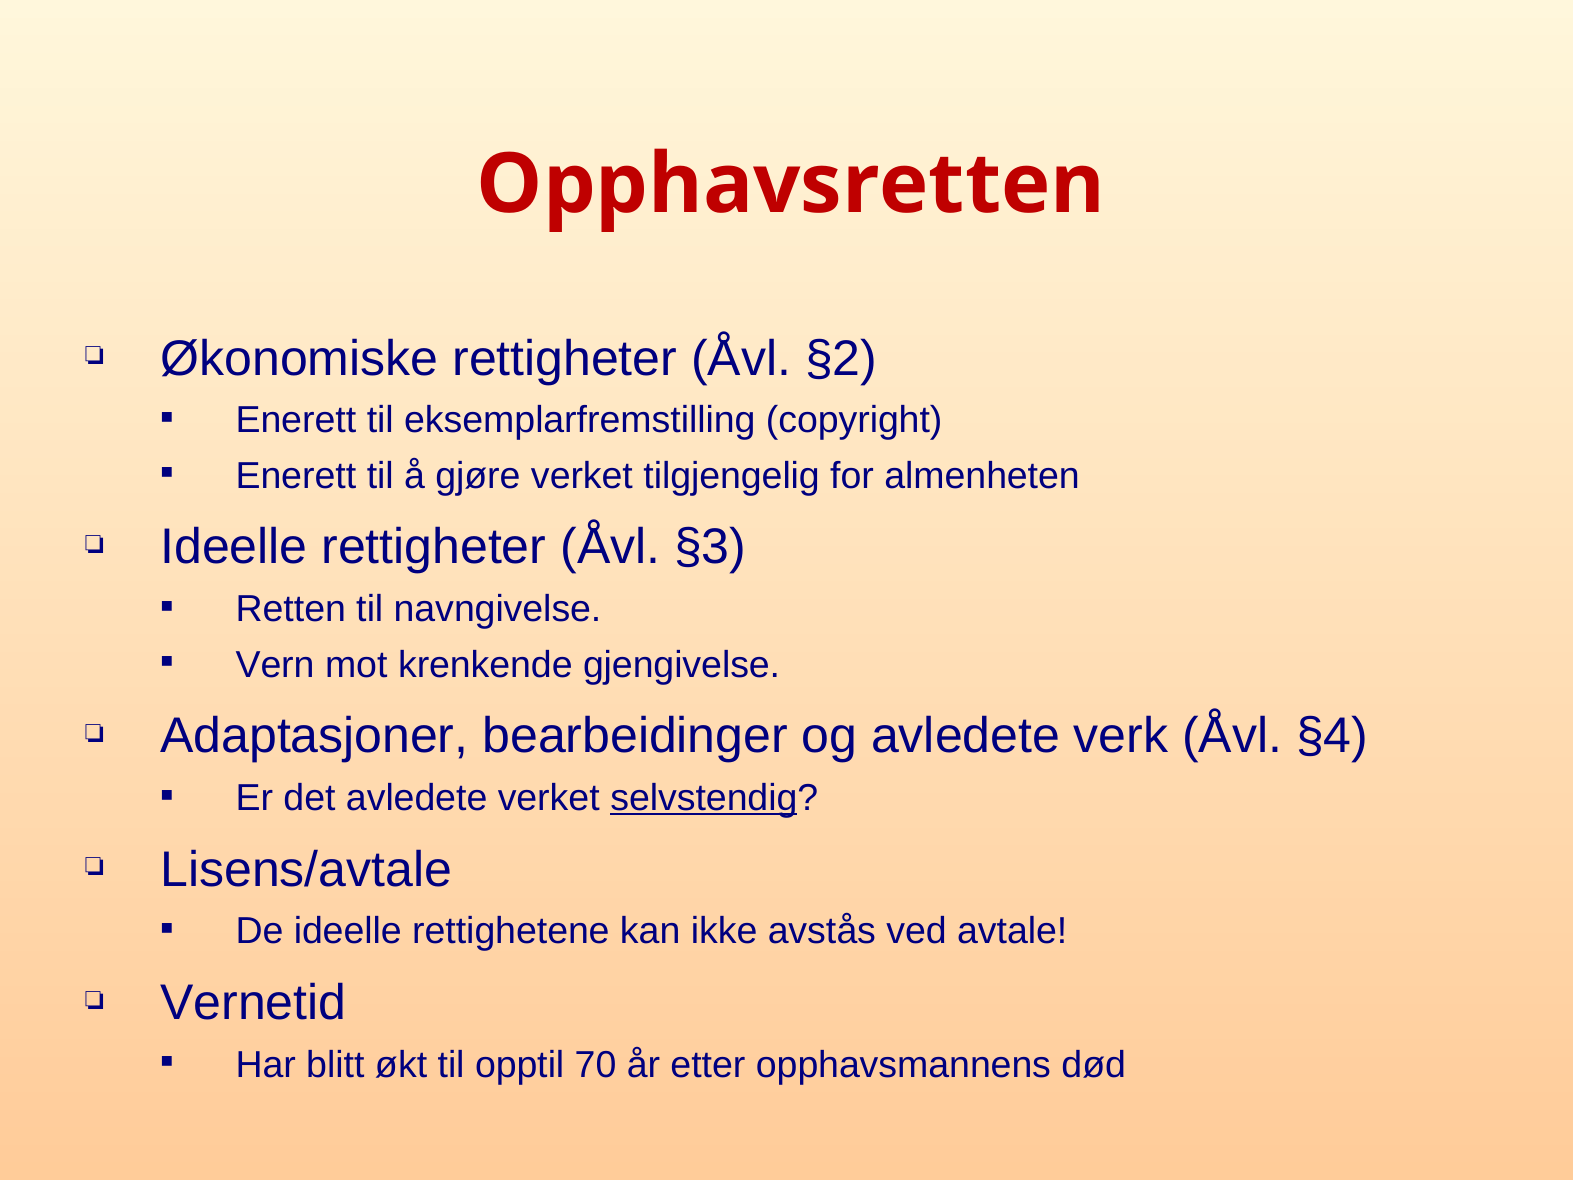

# Opphavsretten
Økonomiske rettigheter (Åvl. §2)
Enerett til eksemplarfremstilling (copyright)
Enerett til å gjøre verket tilgjengelig for almenheten
Ideelle rettigheter (Åvl. §3)
Retten til navngivelse.
Vern mot krenkende gjengivelse.
Adaptasjoner, bearbeidinger og avledete verk (Åvl. §4)
Er det avledete verket selvstendig?
Lisens/avtale
De ideelle rettighetene kan ikke avstås ved avtale!
Vernetid
Har blitt økt til opptil 70 år etter opphavsmannens død